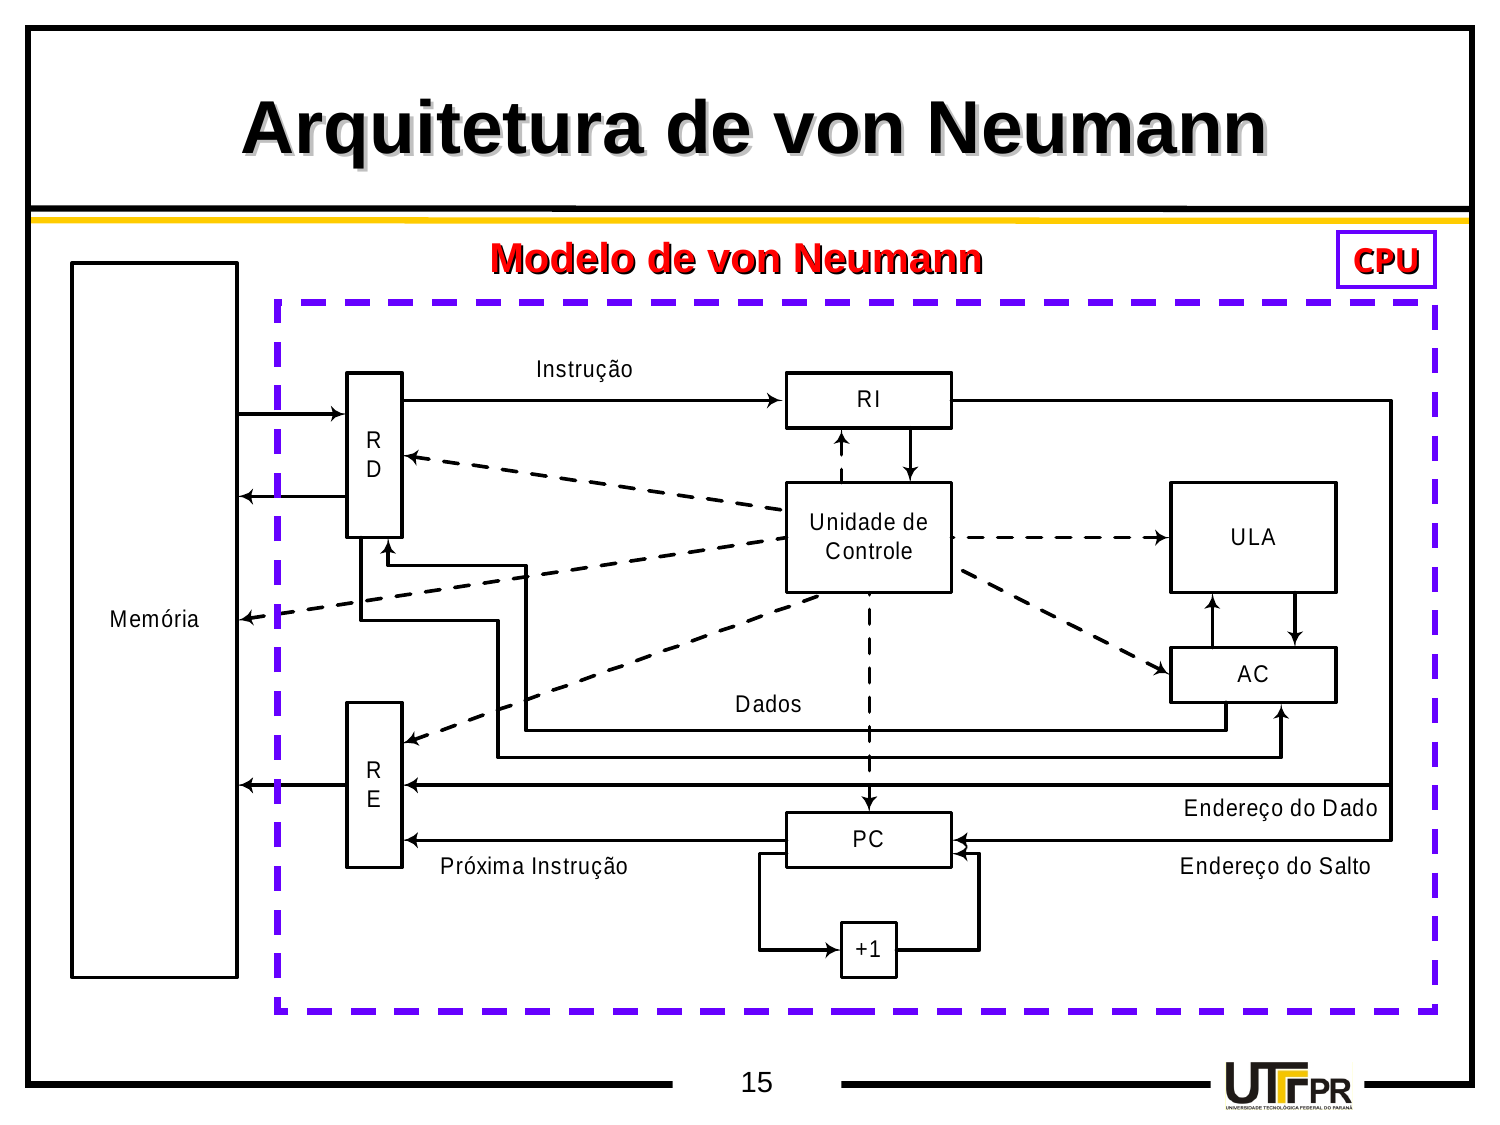

# Arquitetura de von Neumann
Modelo de von Neumann
CPU